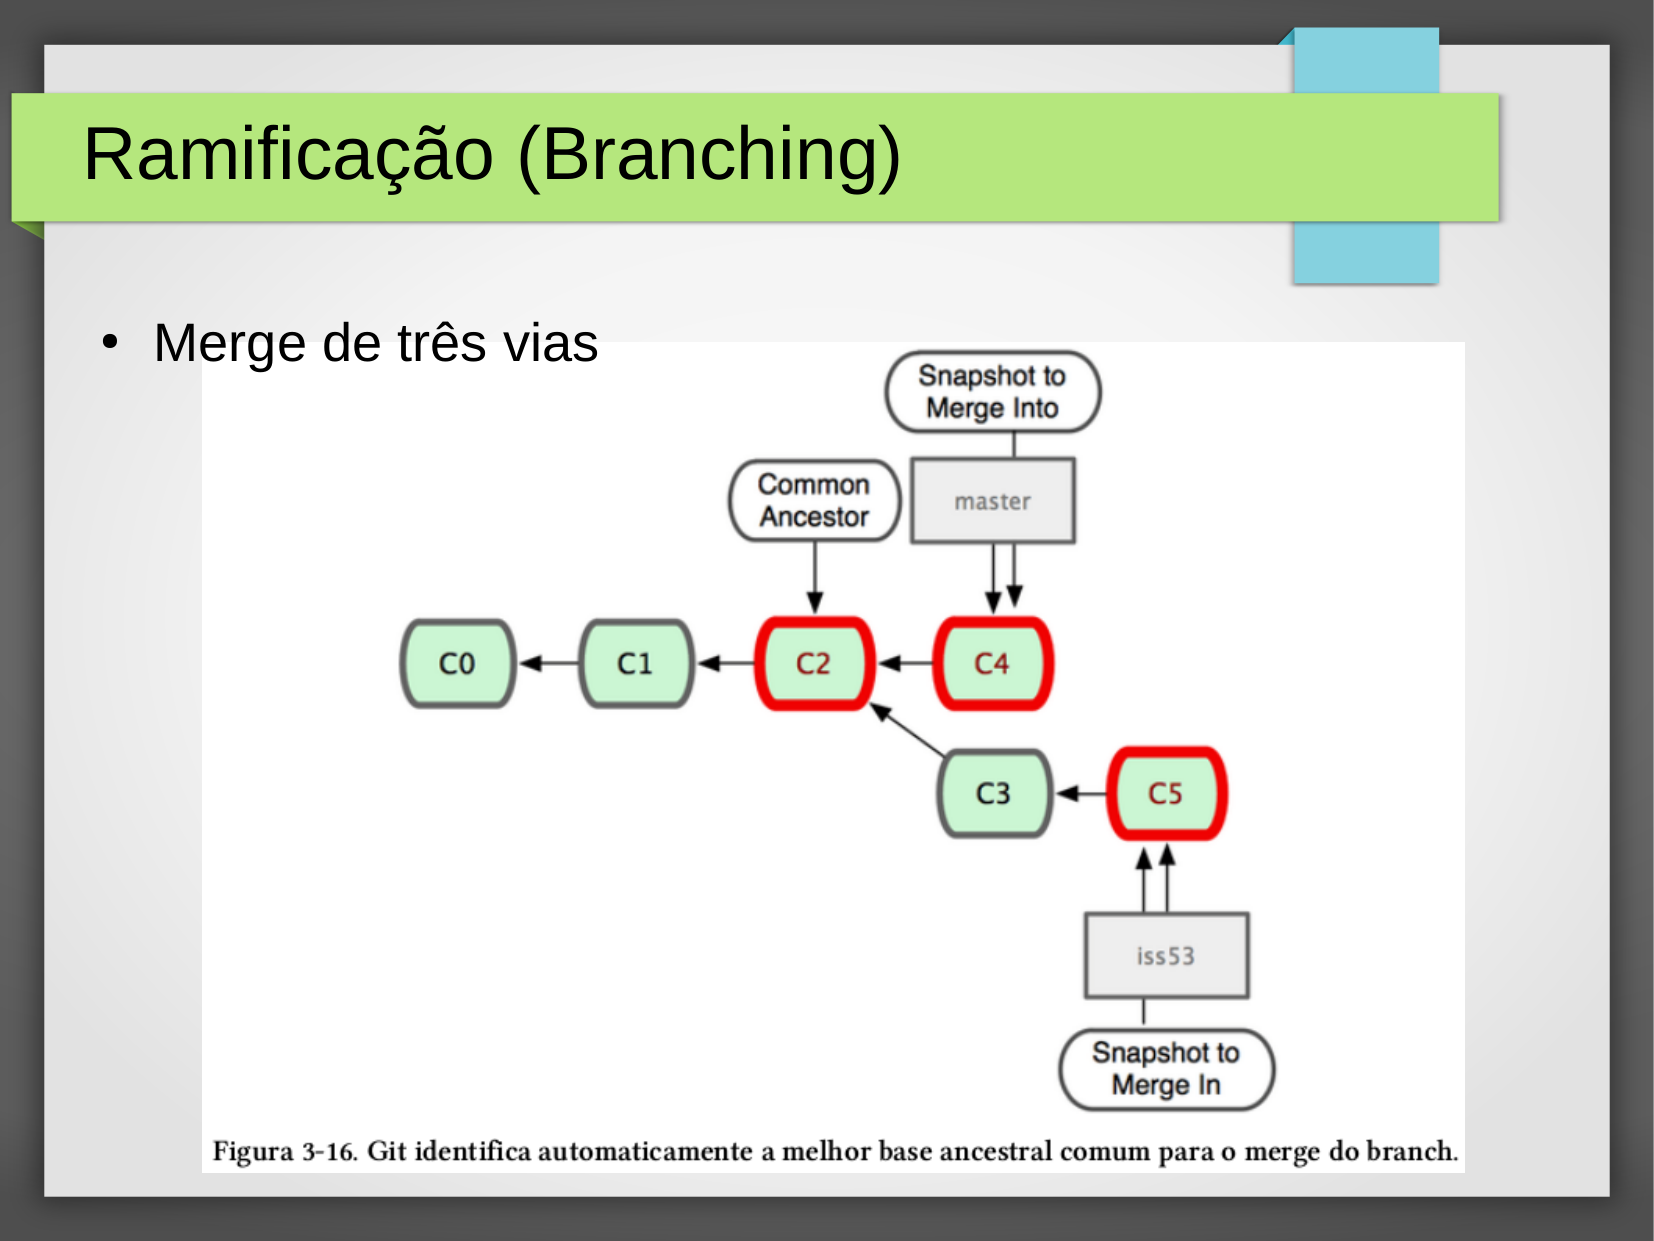

# Ramificação (Branching)
Merge de três vias